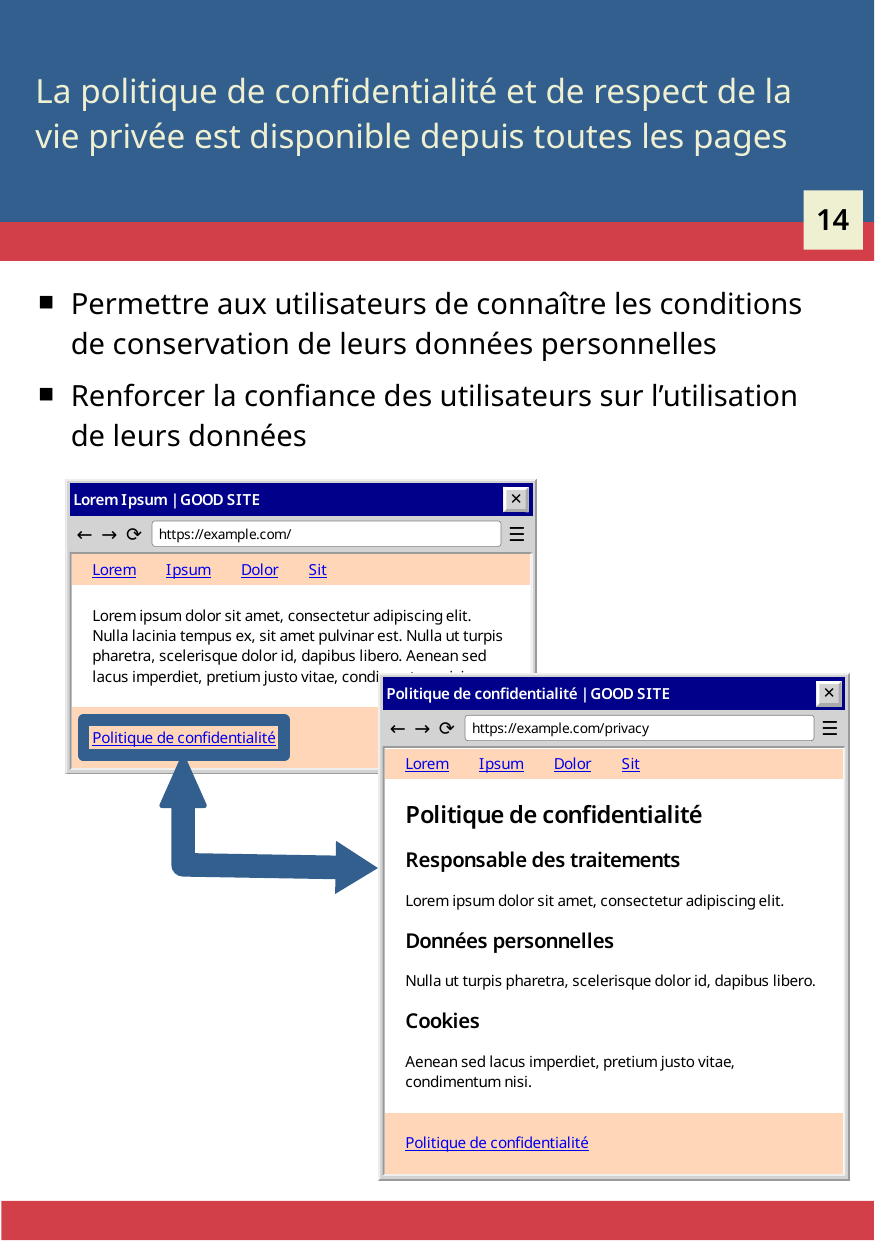

# La politique de confidentialité et de respect de la vie privée est disponible depuis toutes les pages
14
Permettre aux utilisateurs de connaître les conditions de conservation de leurs données personnelles
Renforcer la confiance des utilisateurs sur l’utilisation de leurs données